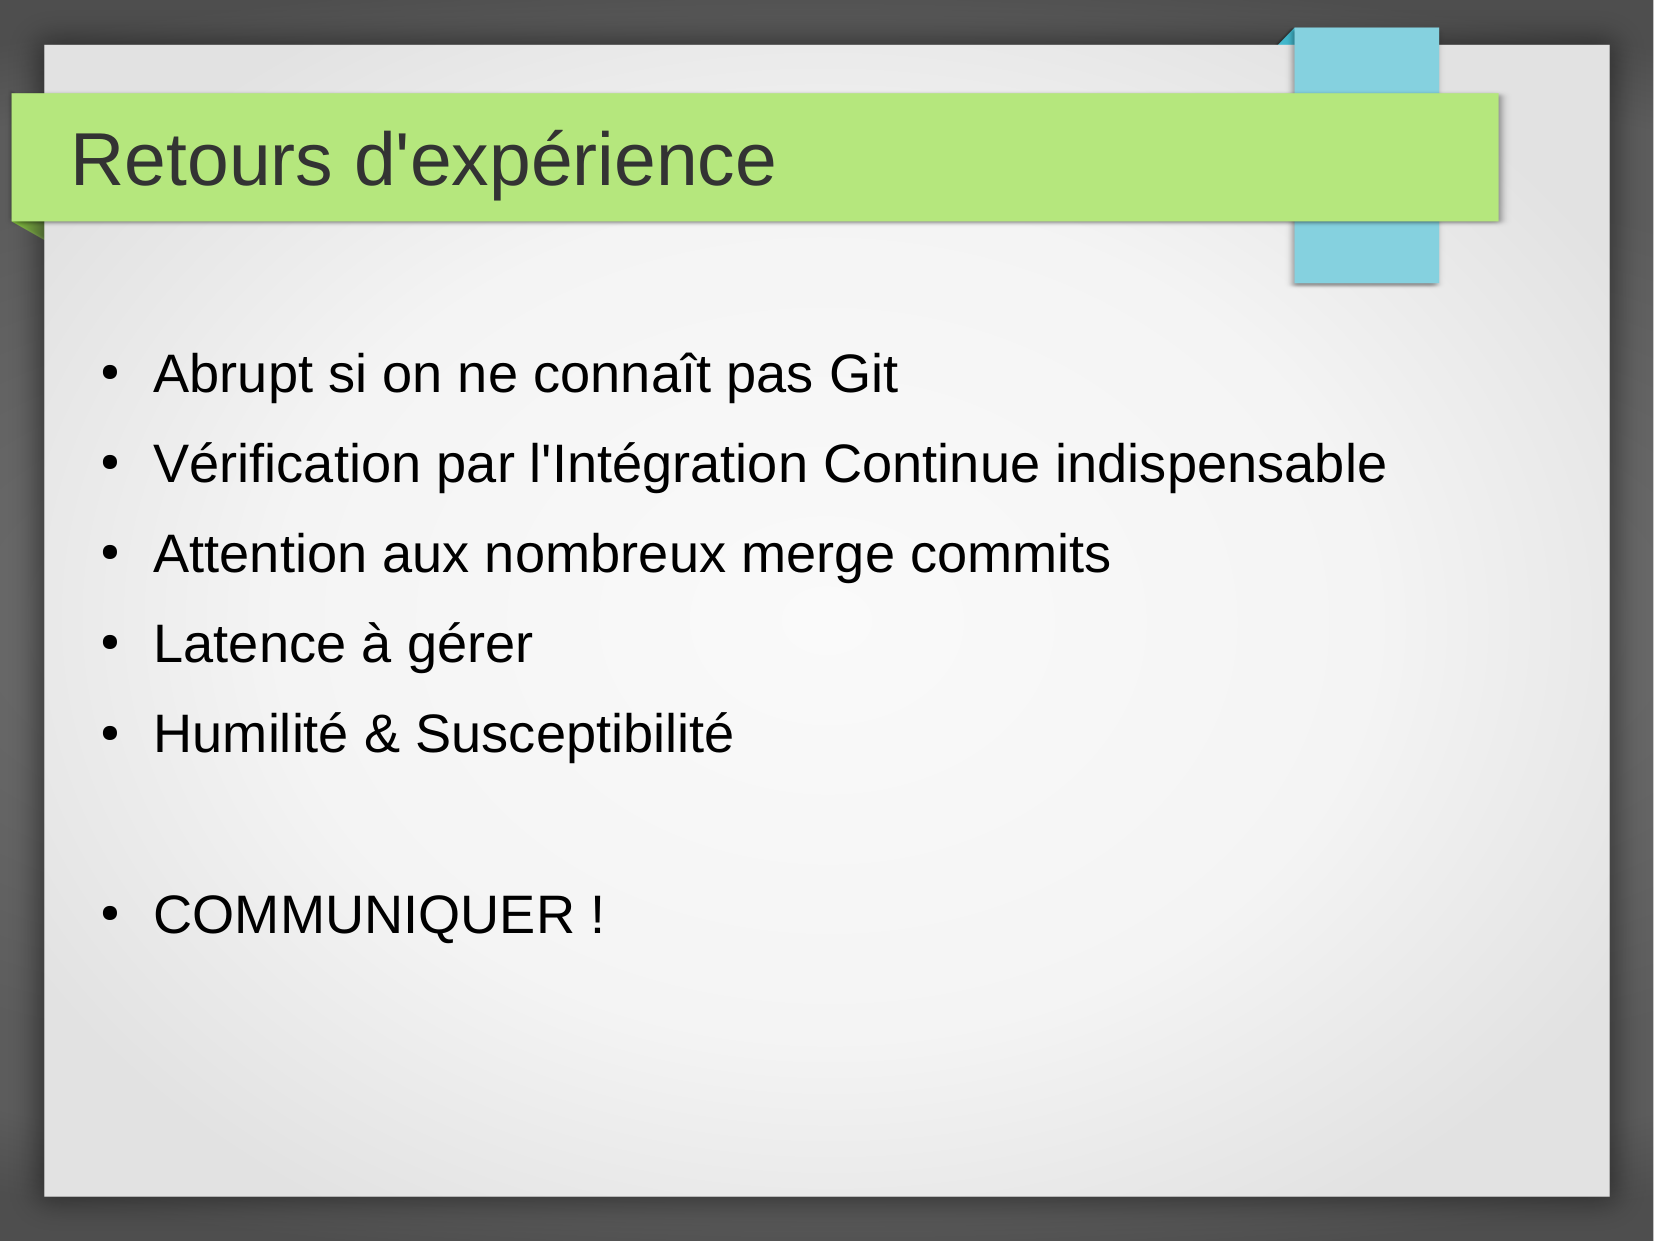

# Retours d'expérience
Abrupt si on ne connaît pas Git
Vérification par l'Intégration Continue indispensable
Attention aux nombreux merge commits
Latence à gérer
Humilité & Susceptibilité
COMMUNIQUER !